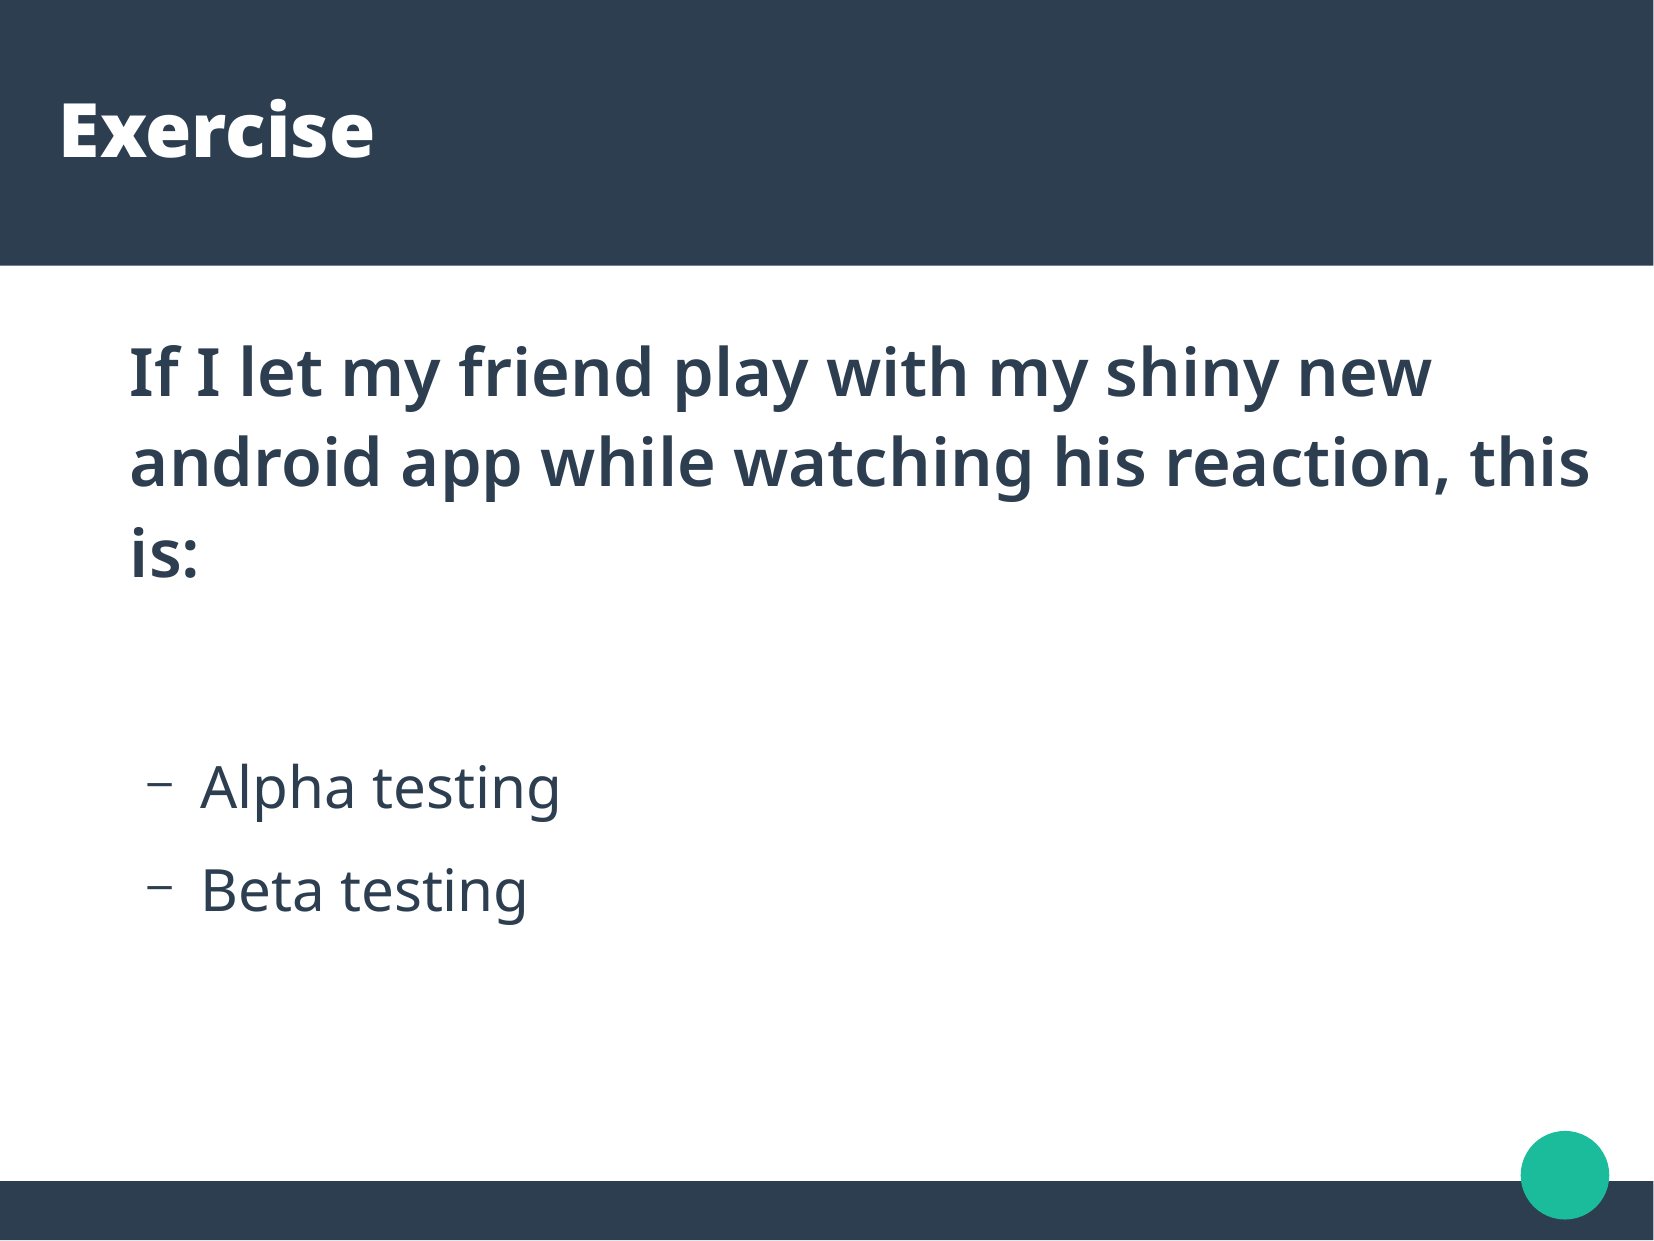

# Exercise
If I let my friend play with my shiny new android app while watching his reaction, this is:
Alpha testing
Beta testing